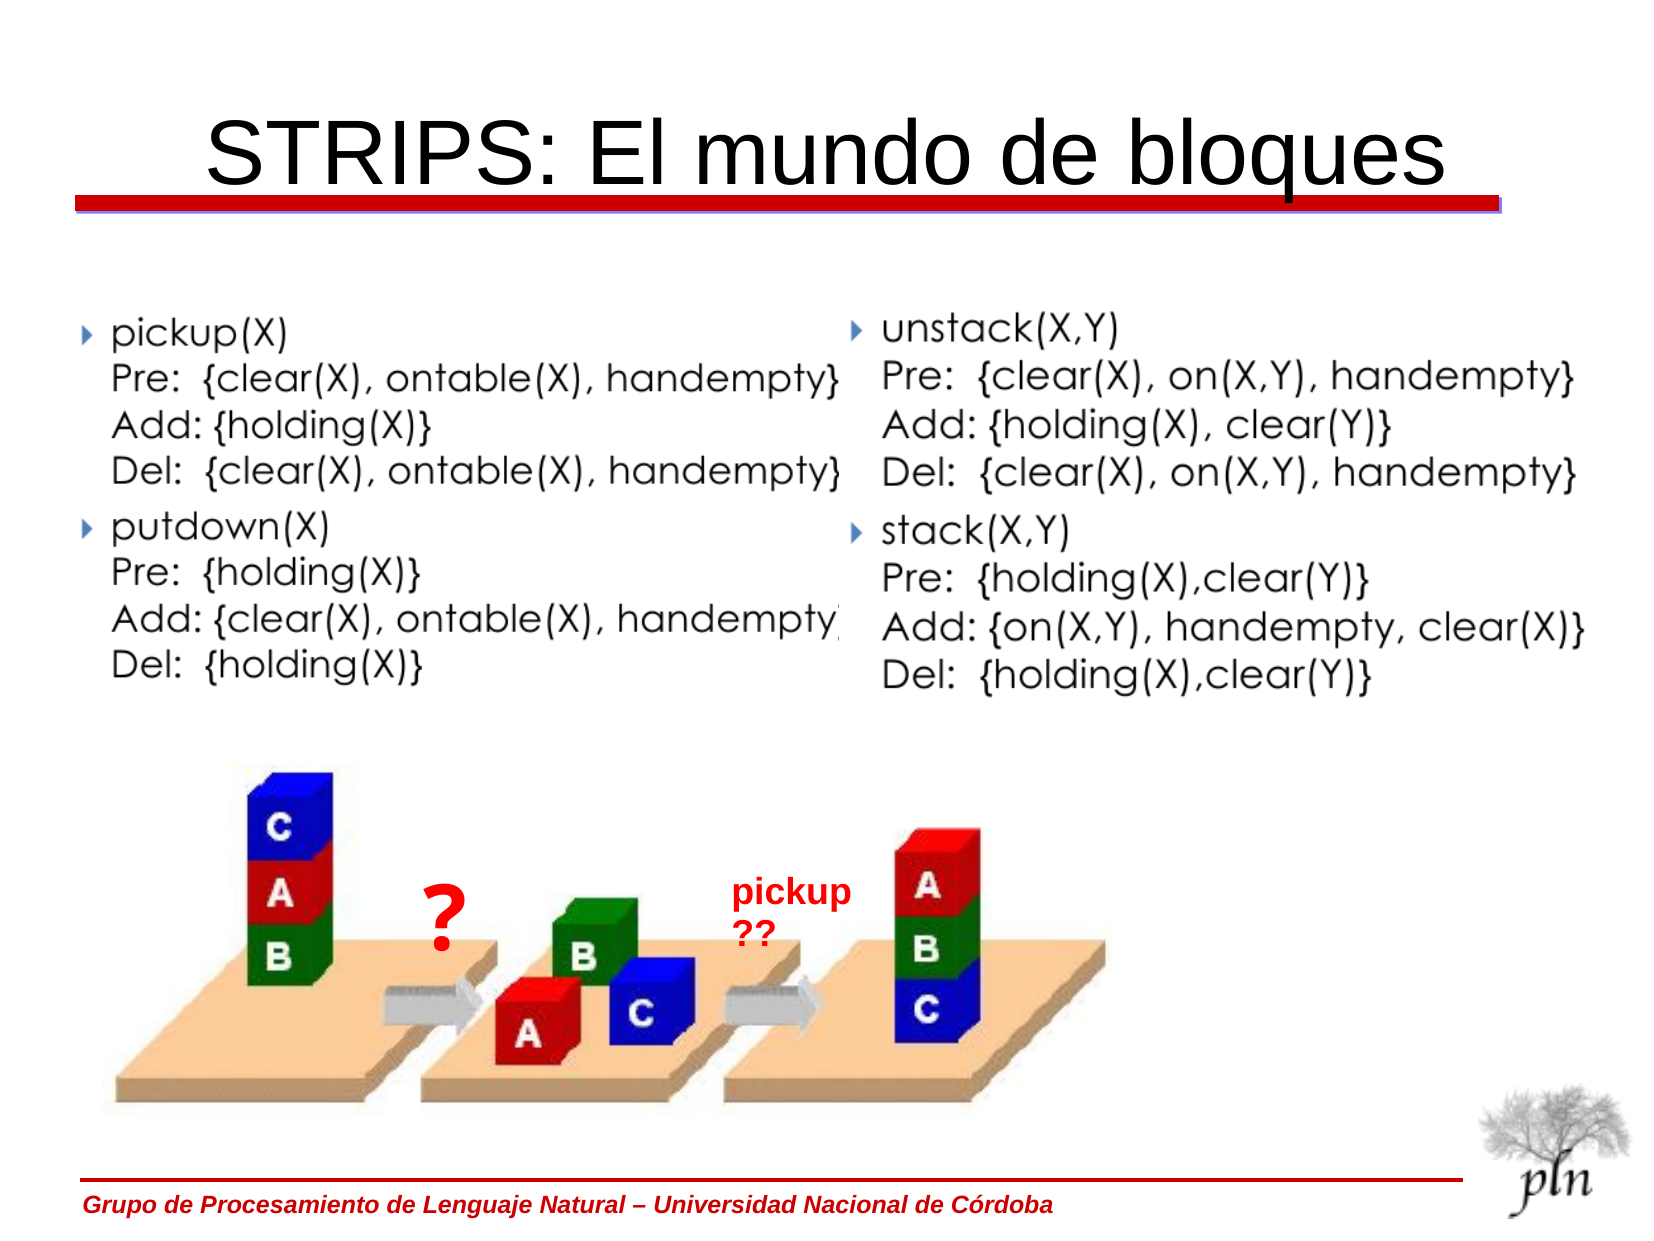

# STRIPS: El mundo de bloques
?
pickup
??